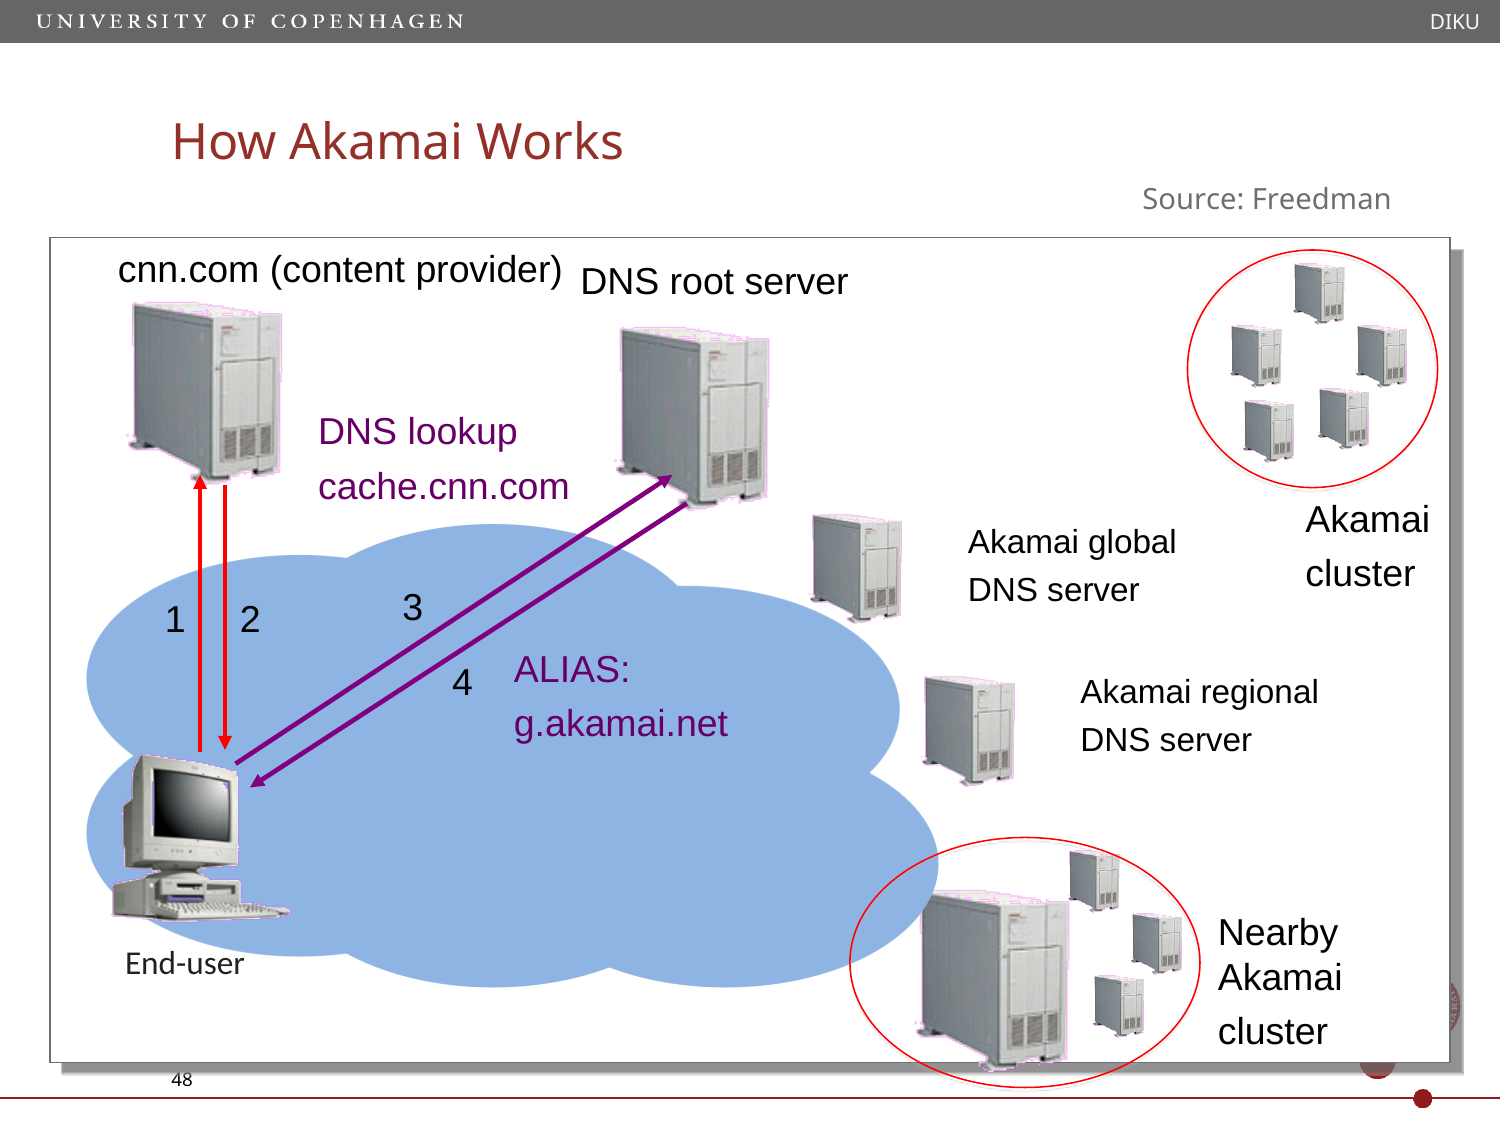

DIKU
# How Akamai Works
Source: Freedman
cnn.com (content provider)
DNS root server
DNS lookup
cache.cnn.com
Akamai
cluster
Akamai global
DNS server
3
1
2
ALIAS:
g.akamai.net
4
Akamai regional
DNS server
Nearby
Akamai
cluster
End-user